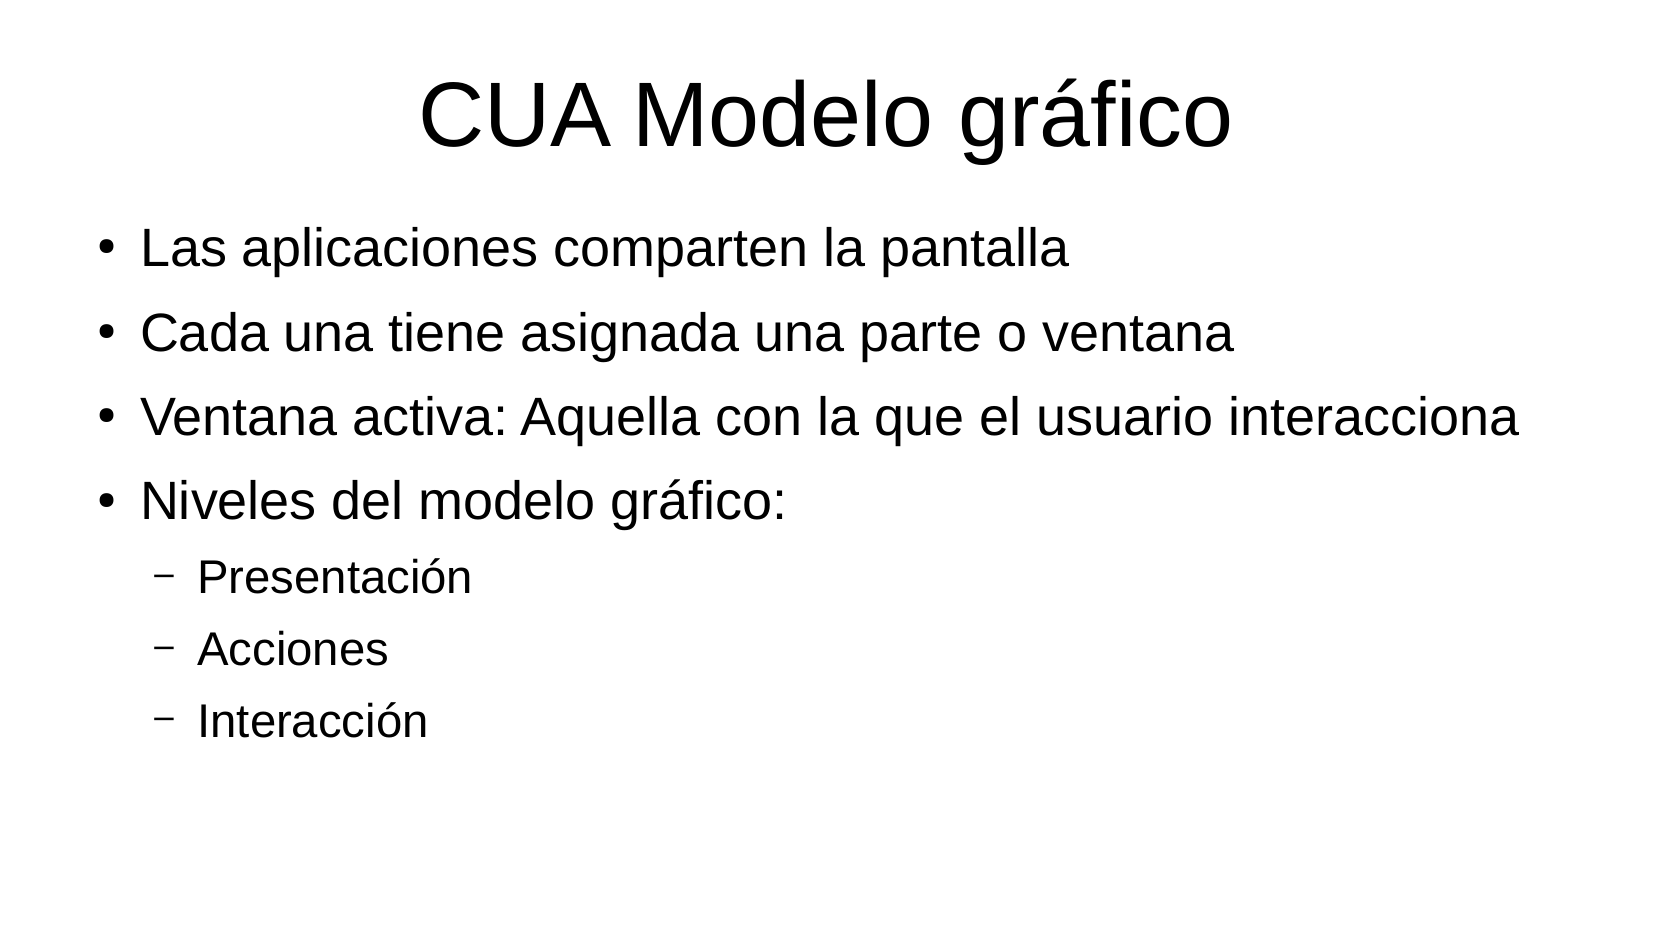

# CUA Modelo gráfico
Las aplicaciones comparten la pantalla
Cada una tiene asignada una parte o ventana
Ventana activa: Aquella con la que el usuario interacciona
Niveles del modelo gráfico:
Presentación
Acciones
Interacción